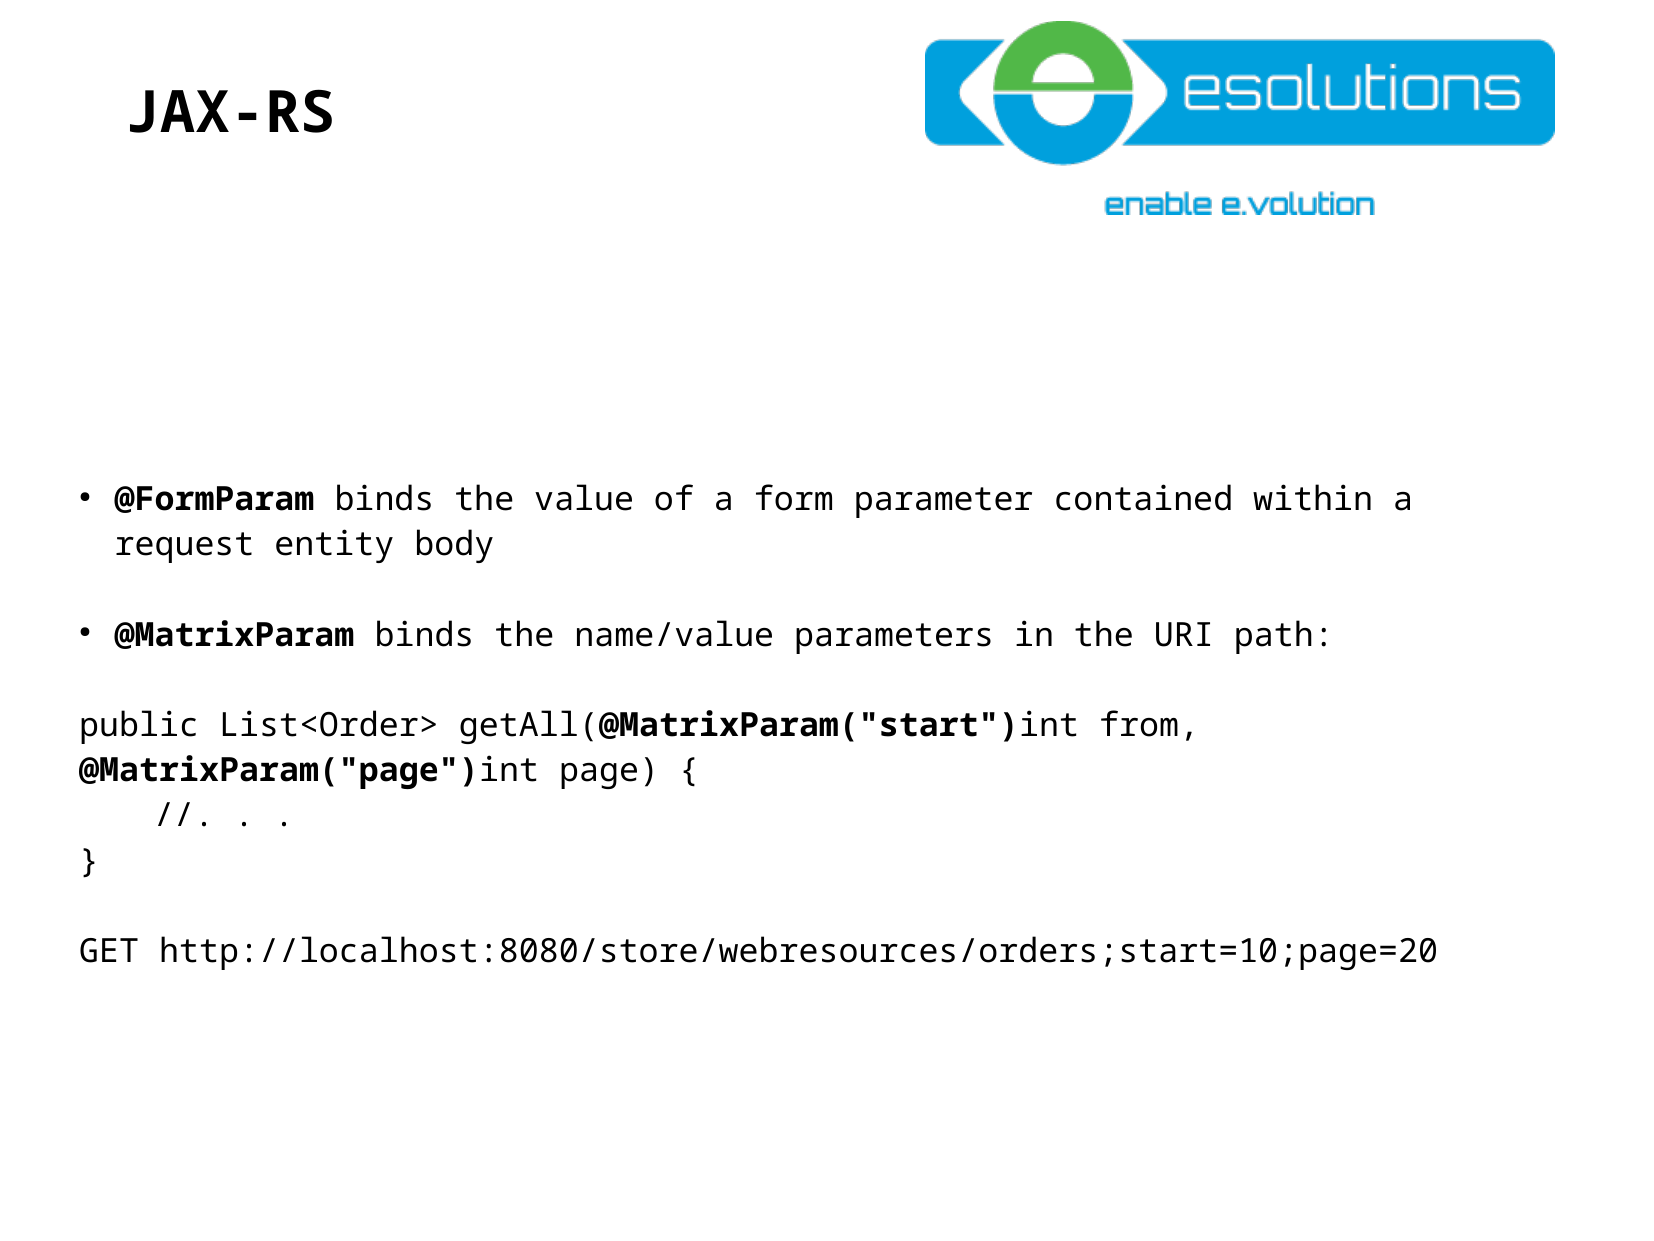

JAX-RS
# @FormParam binds the value of a form parameter contained within a request entity body
@MatrixParam binds the name/value parameters in the URI path:
public List<Order> getAll(@MatrixParam("start")int from,
@MatrixParam("page")int page) {
	//. . .
}
GET http://localhost:8080/store/webresources/orders;start=10;page=20